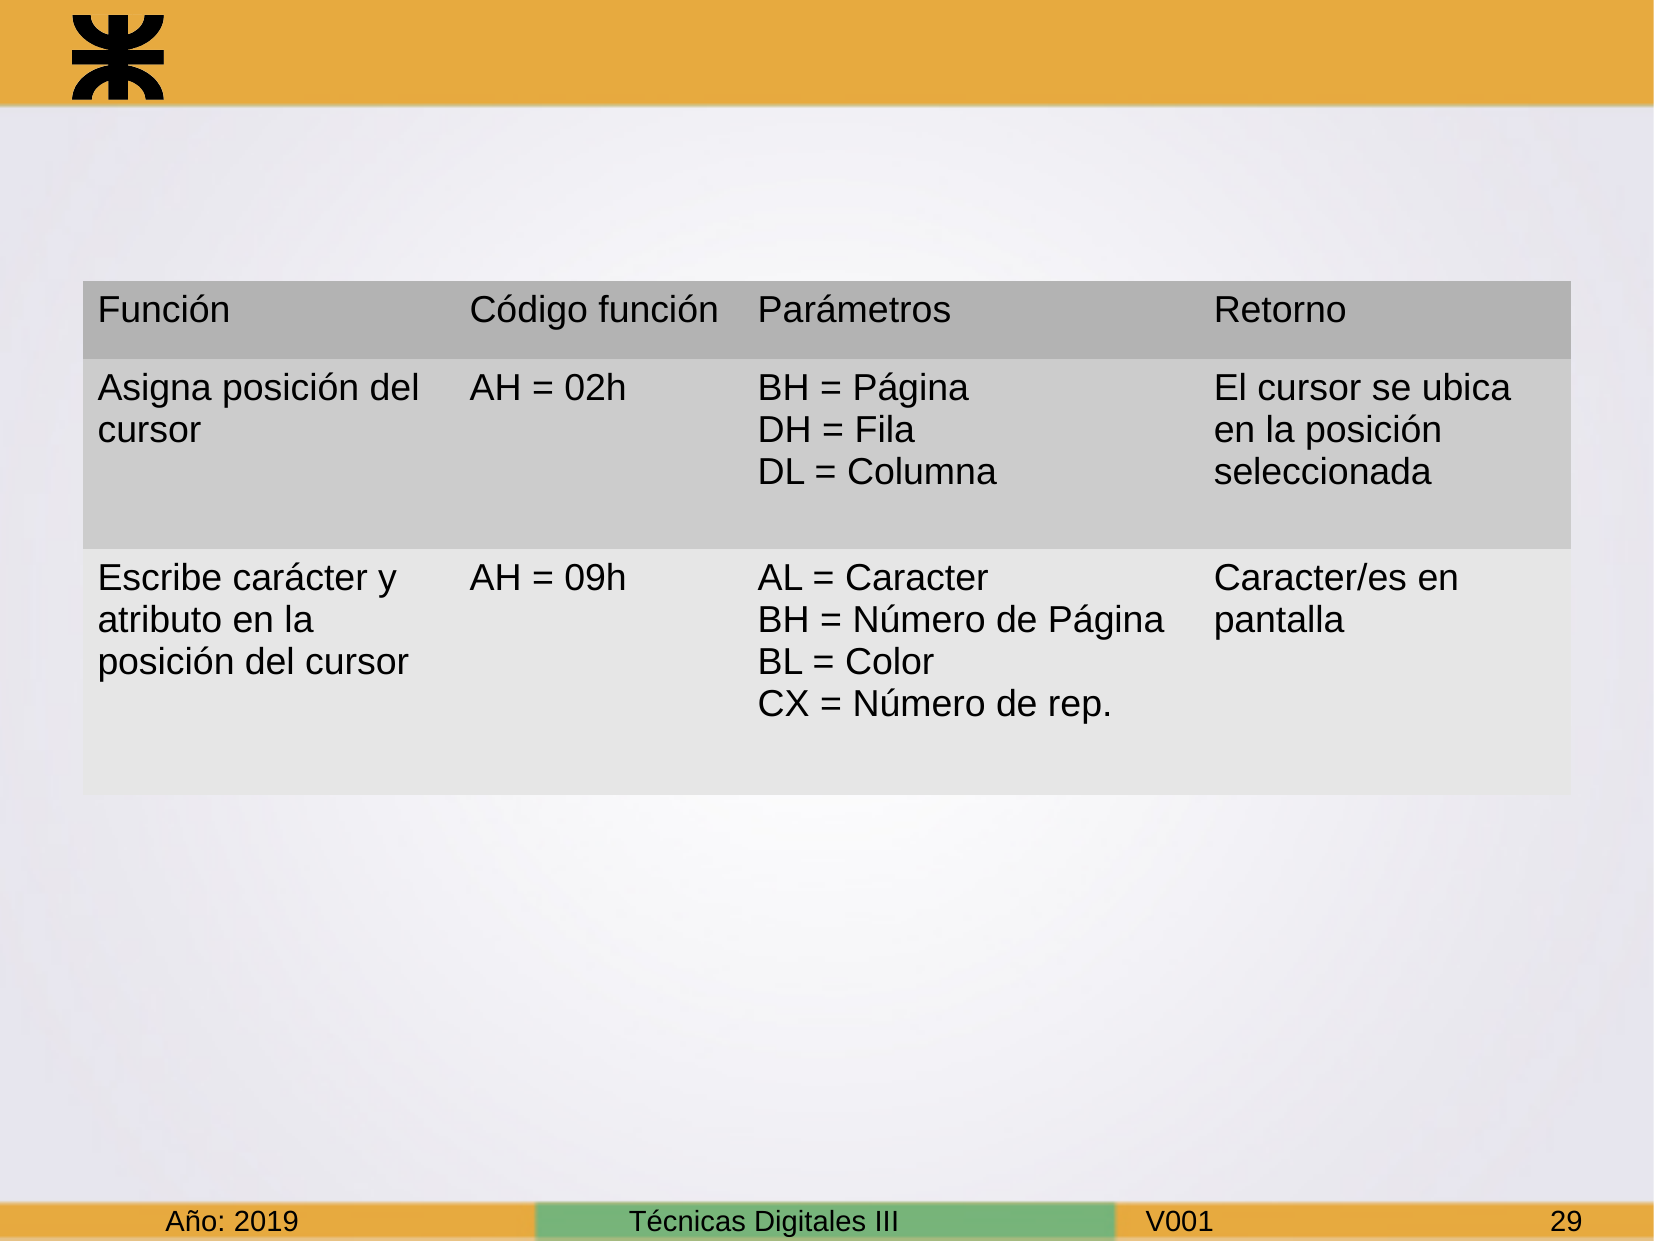

#
| Función | Código función | Parámetros | Retorno |
| --- | --- | --- | --- |
| Asigna posición del cursor | AH = 02h | BH = Página DH = Fila DL = Columna | El cursor se ubica en la posición seleccionada |
| Escribe carácter y atributo en la posición del cursor | AH = 09h | AL = Caracter BH = Número de Página BL = Color CX = Número de rep. | Caracter/es en pantalla |
2013
Técnicas Digitales III
29